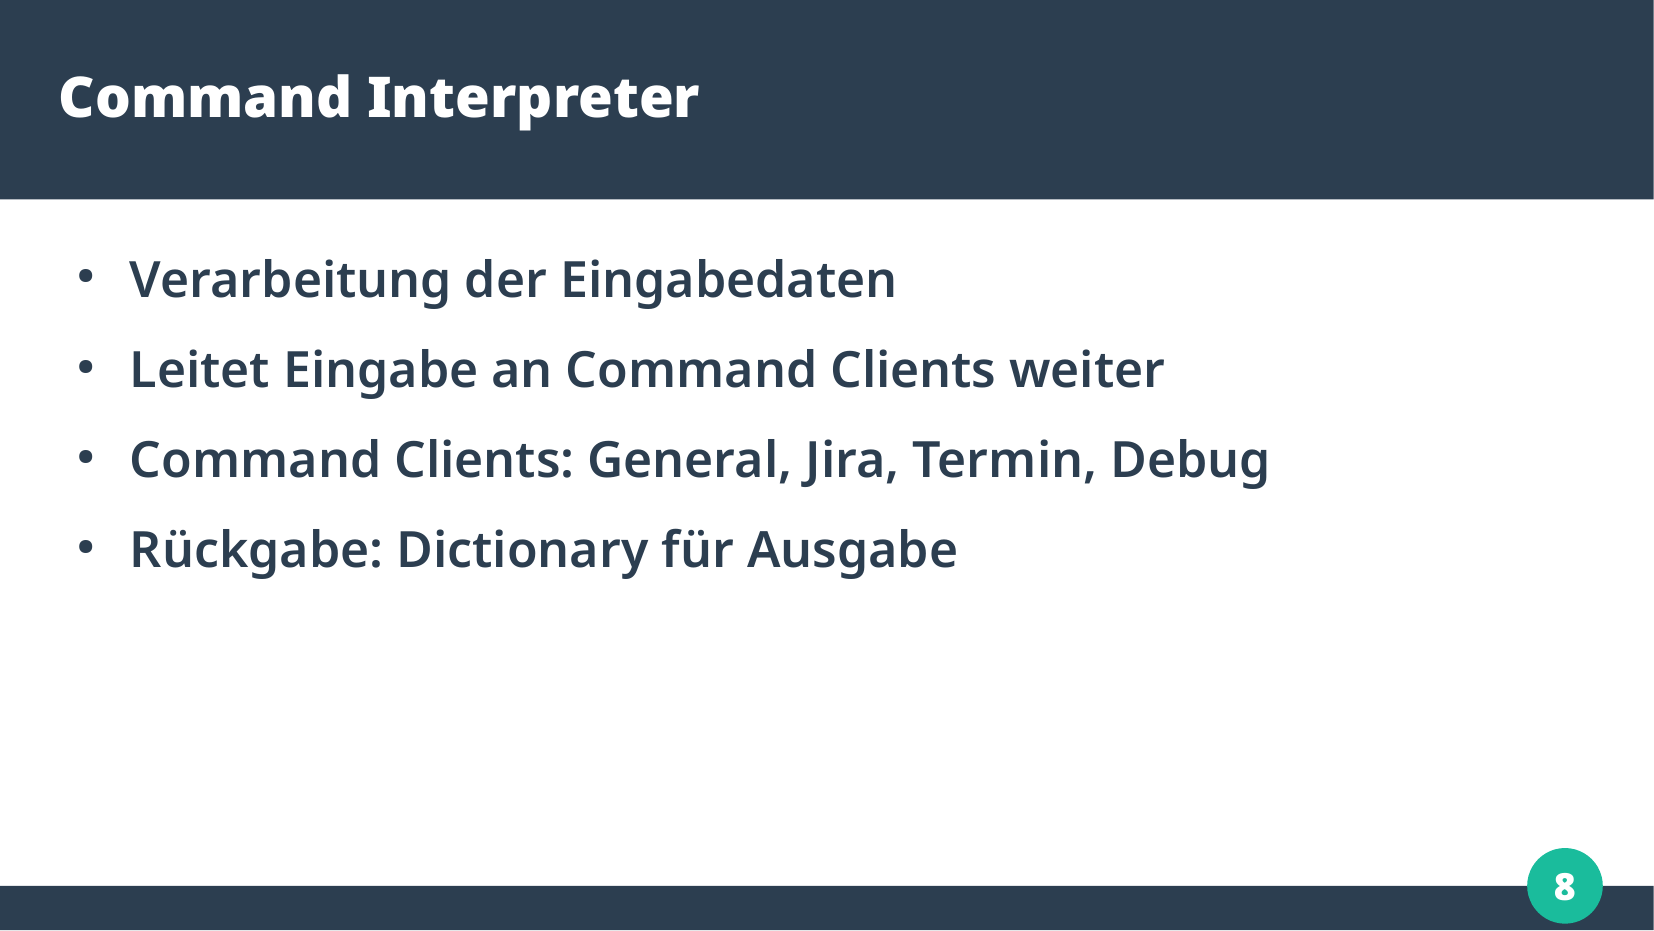

# Command Interpreter
Verarbeitung der Eingabedaten
Leitet Eingabe an Command Clients weiter
Command Clients: General, Jira, Termin, Debug
Rückgabe: Dictionary für Ausgabe